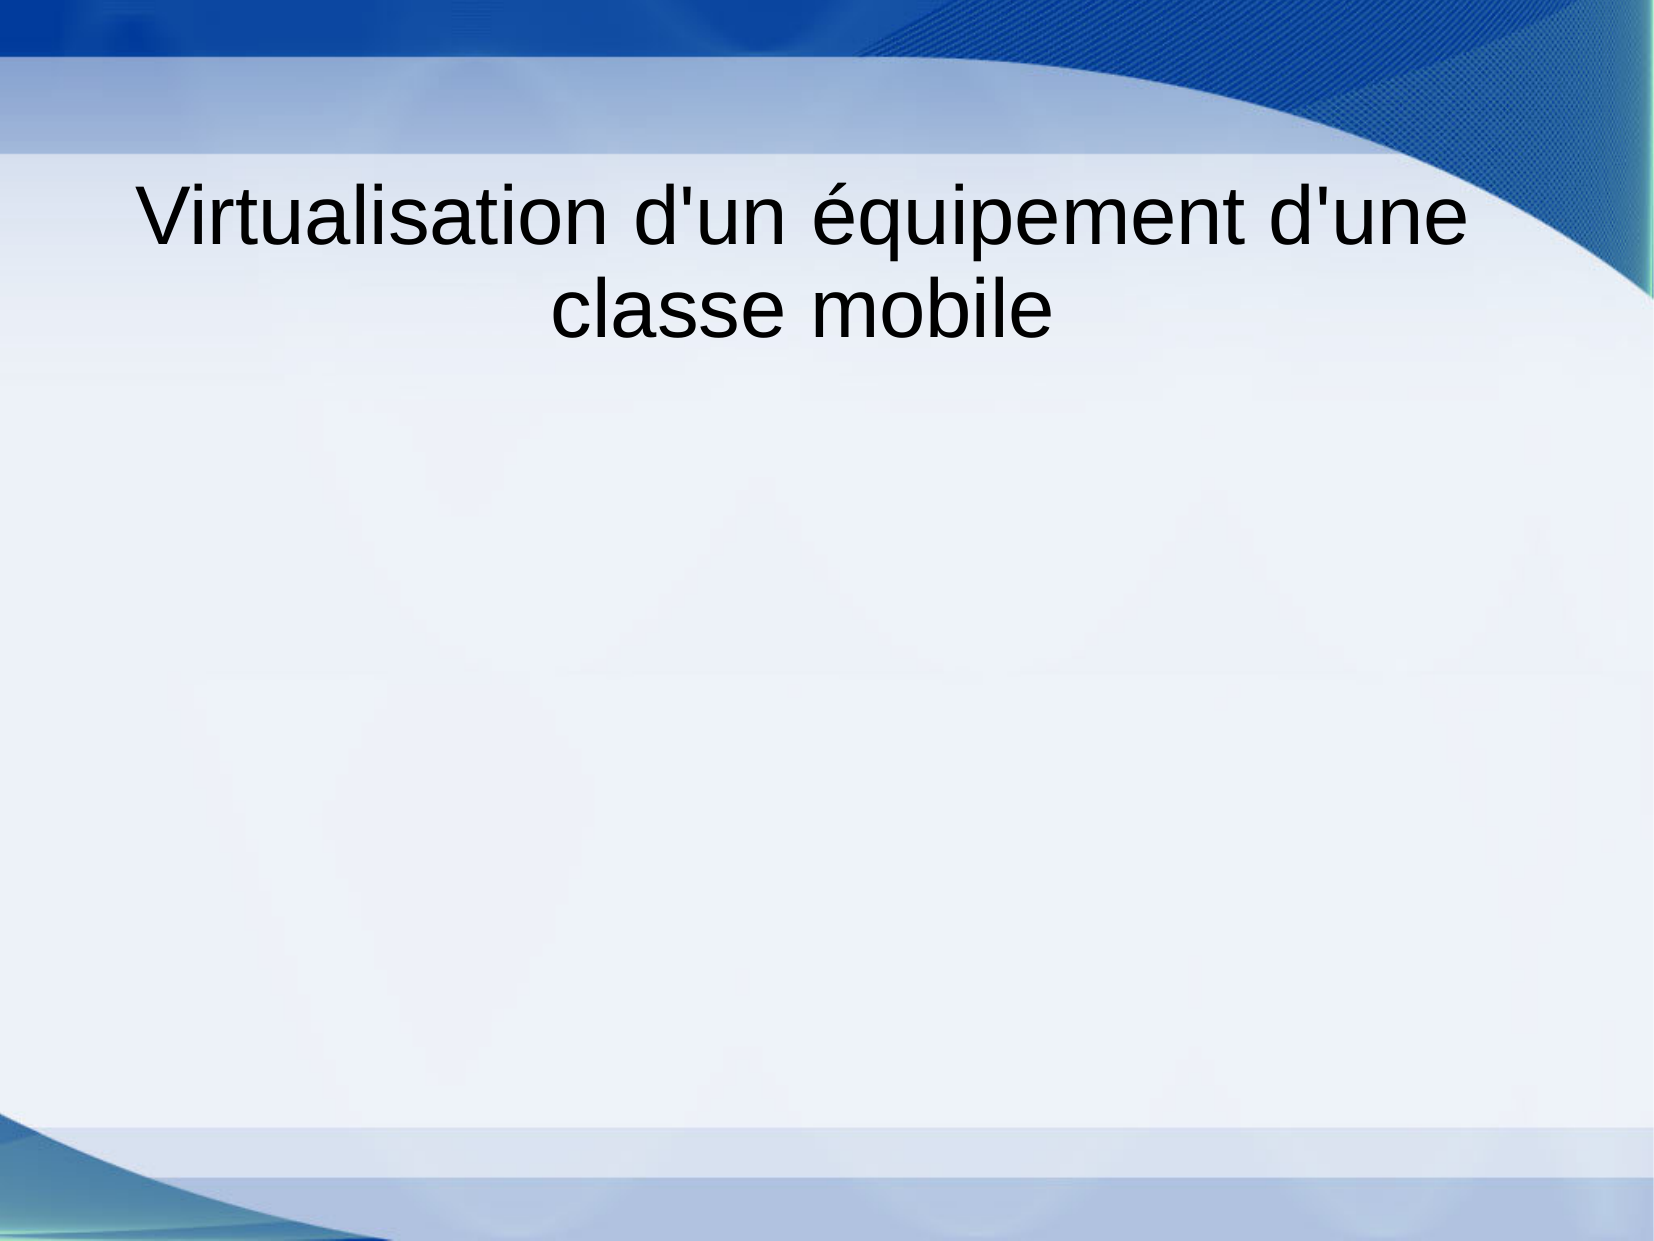

# Virtualisation d'un équipement d'une classe mobile